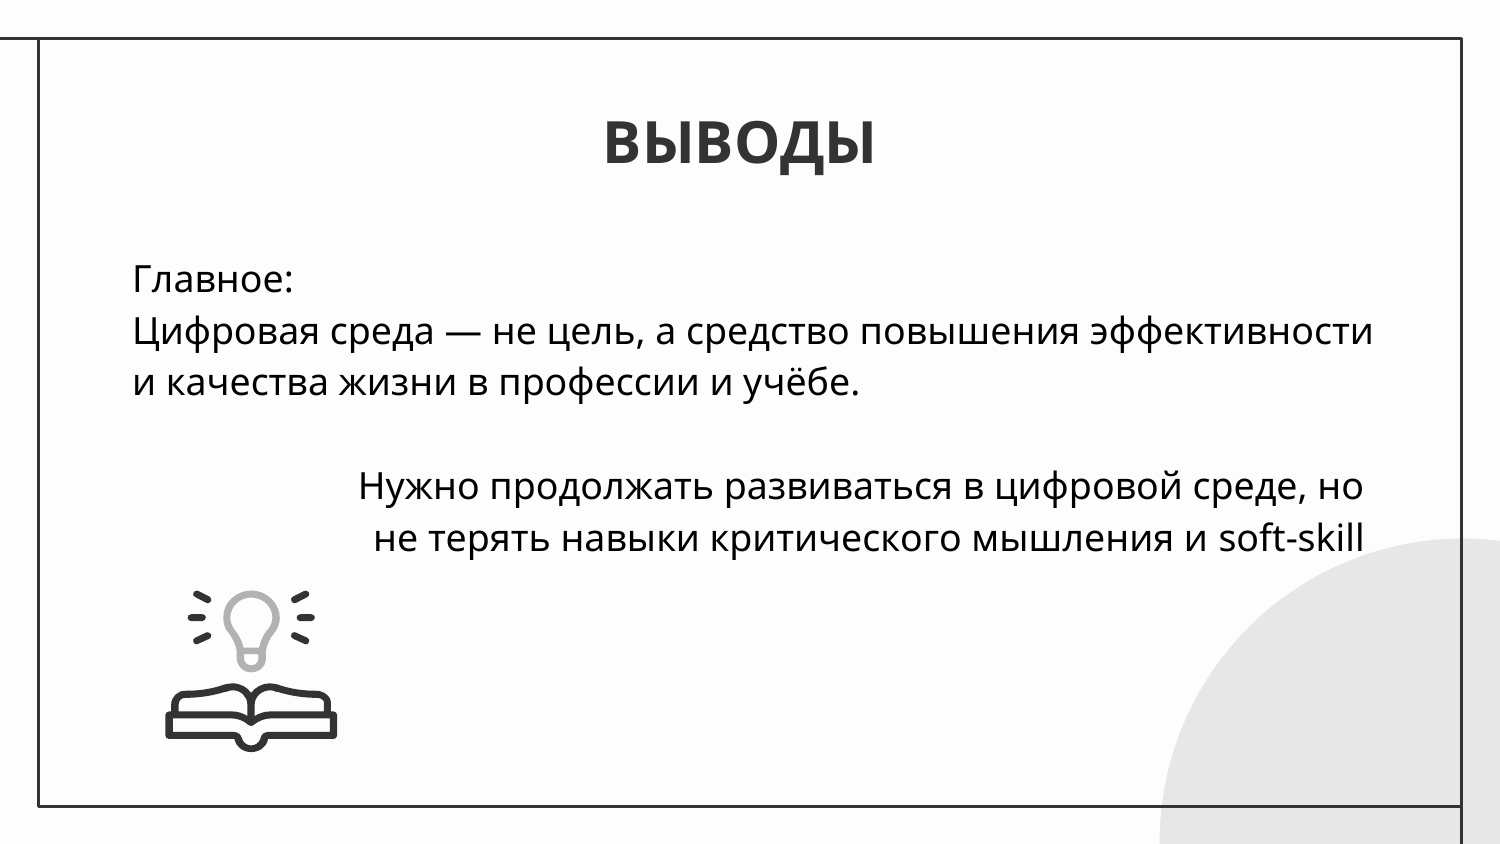

# ВЫВОДЫ
Главное:
Цифровая среда — не цель, а средство повышения эффективности и качества жизни в профессии и учёбе.
Нужно продолжать развиваться в цифровой среде, но
не терять навыки критического мышления и soft-skill